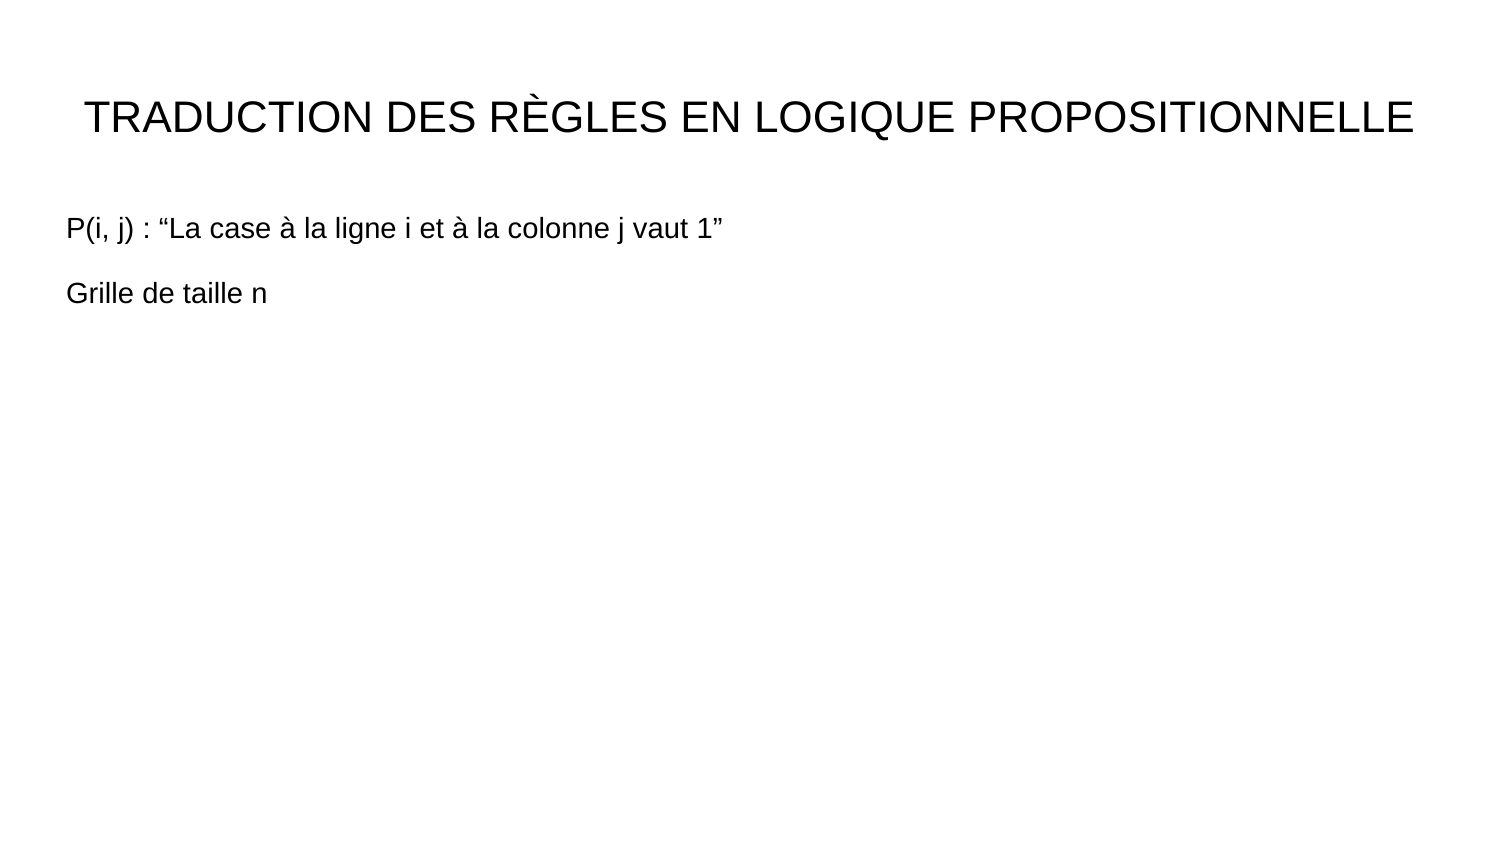

# TRADUCTION DES RÈGLES EN LOGIQUE PROPOSITIONNELLE
P(i, j) : “La case à la ligne i et à la colonne j vaut 1”
Grille de taille n